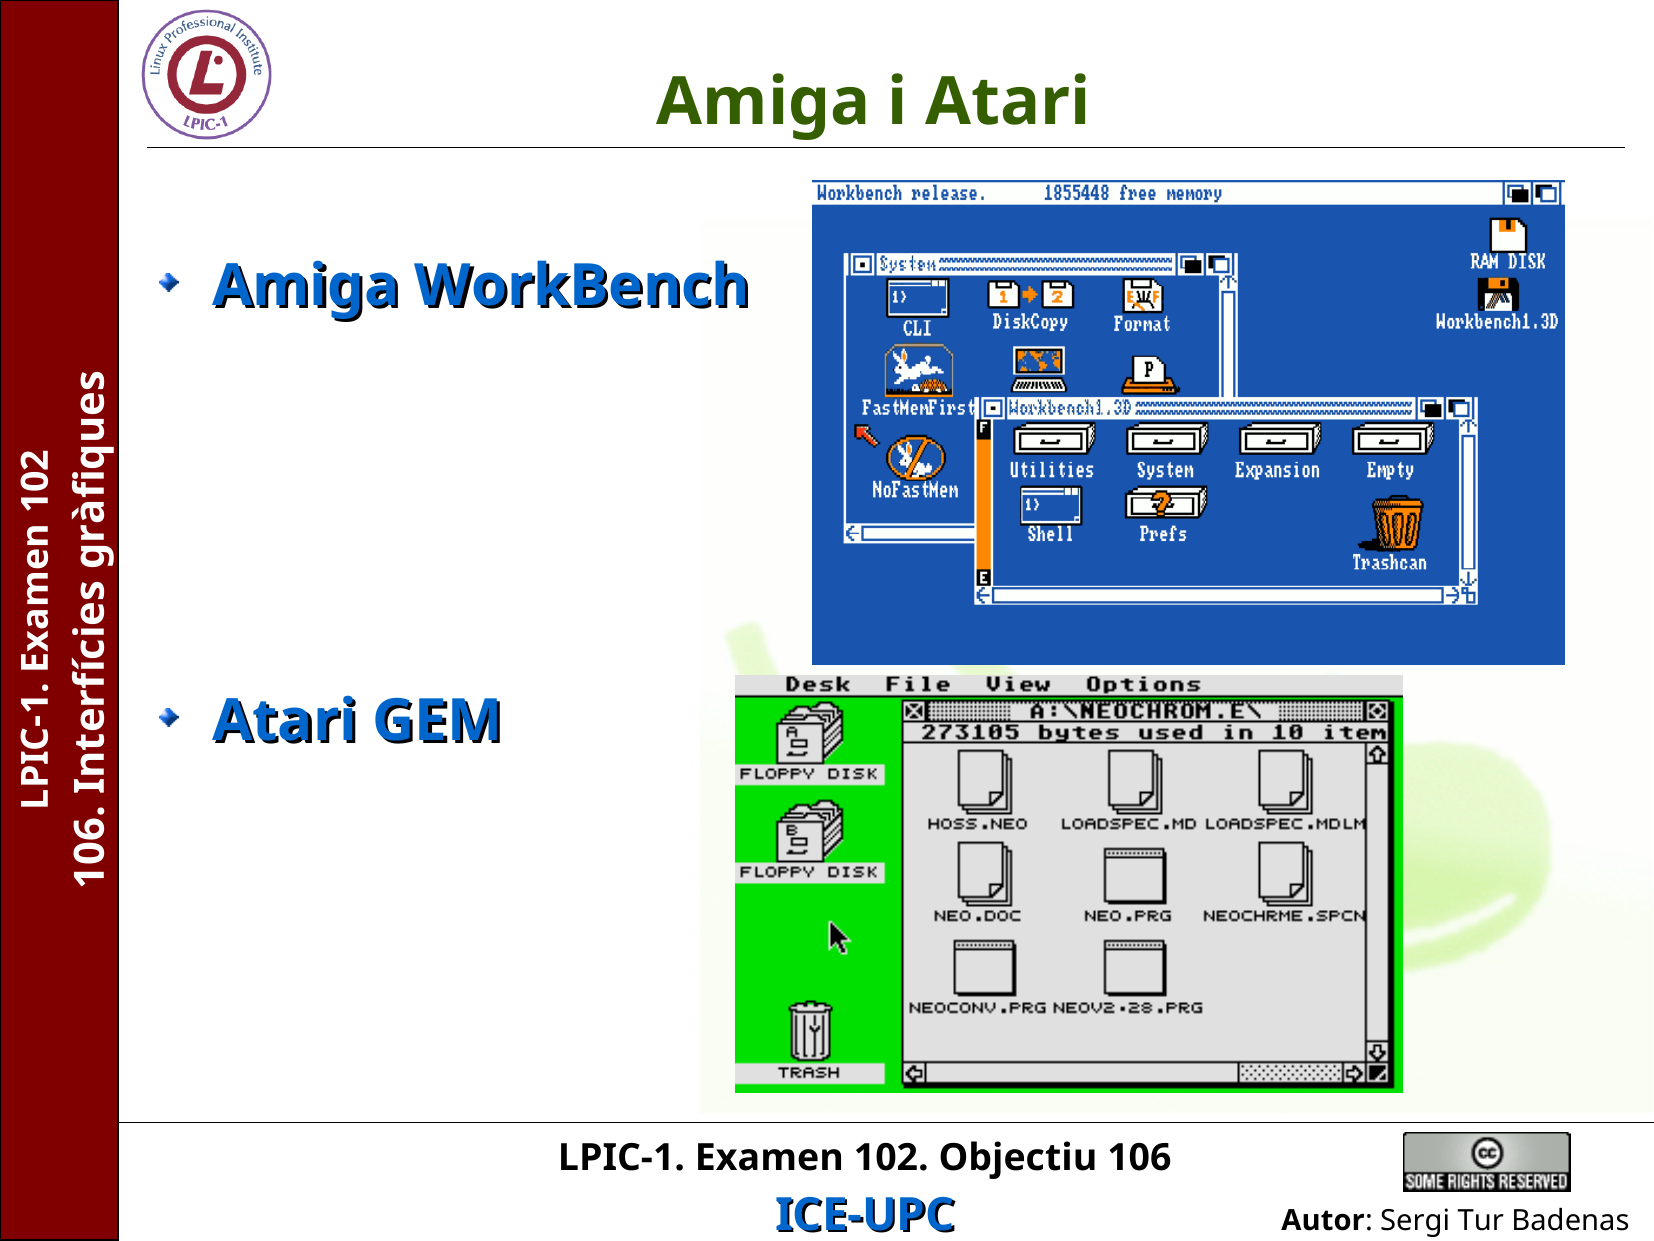

# Amiga i Atari
Amiga WorkBench
Atari GEM